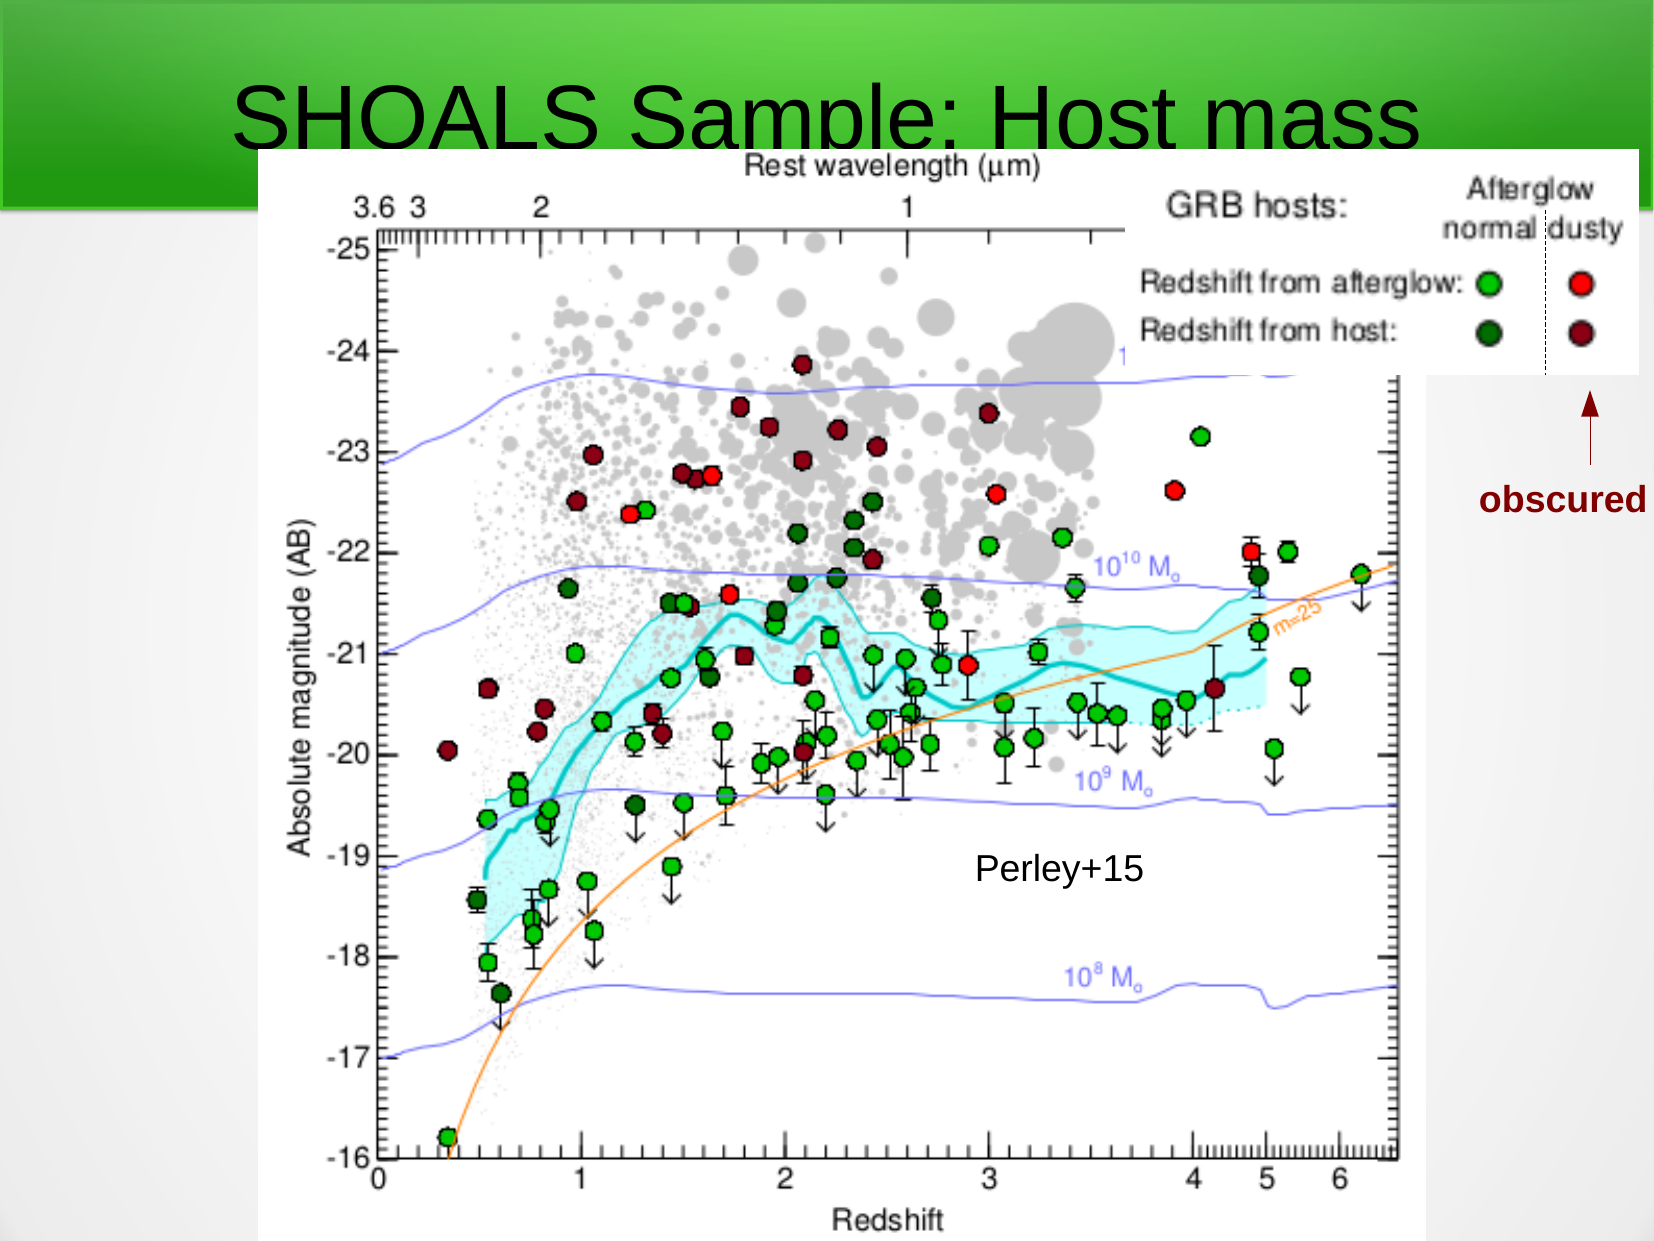

# SHOALS Sample: Host mass
obscured
Perley+15